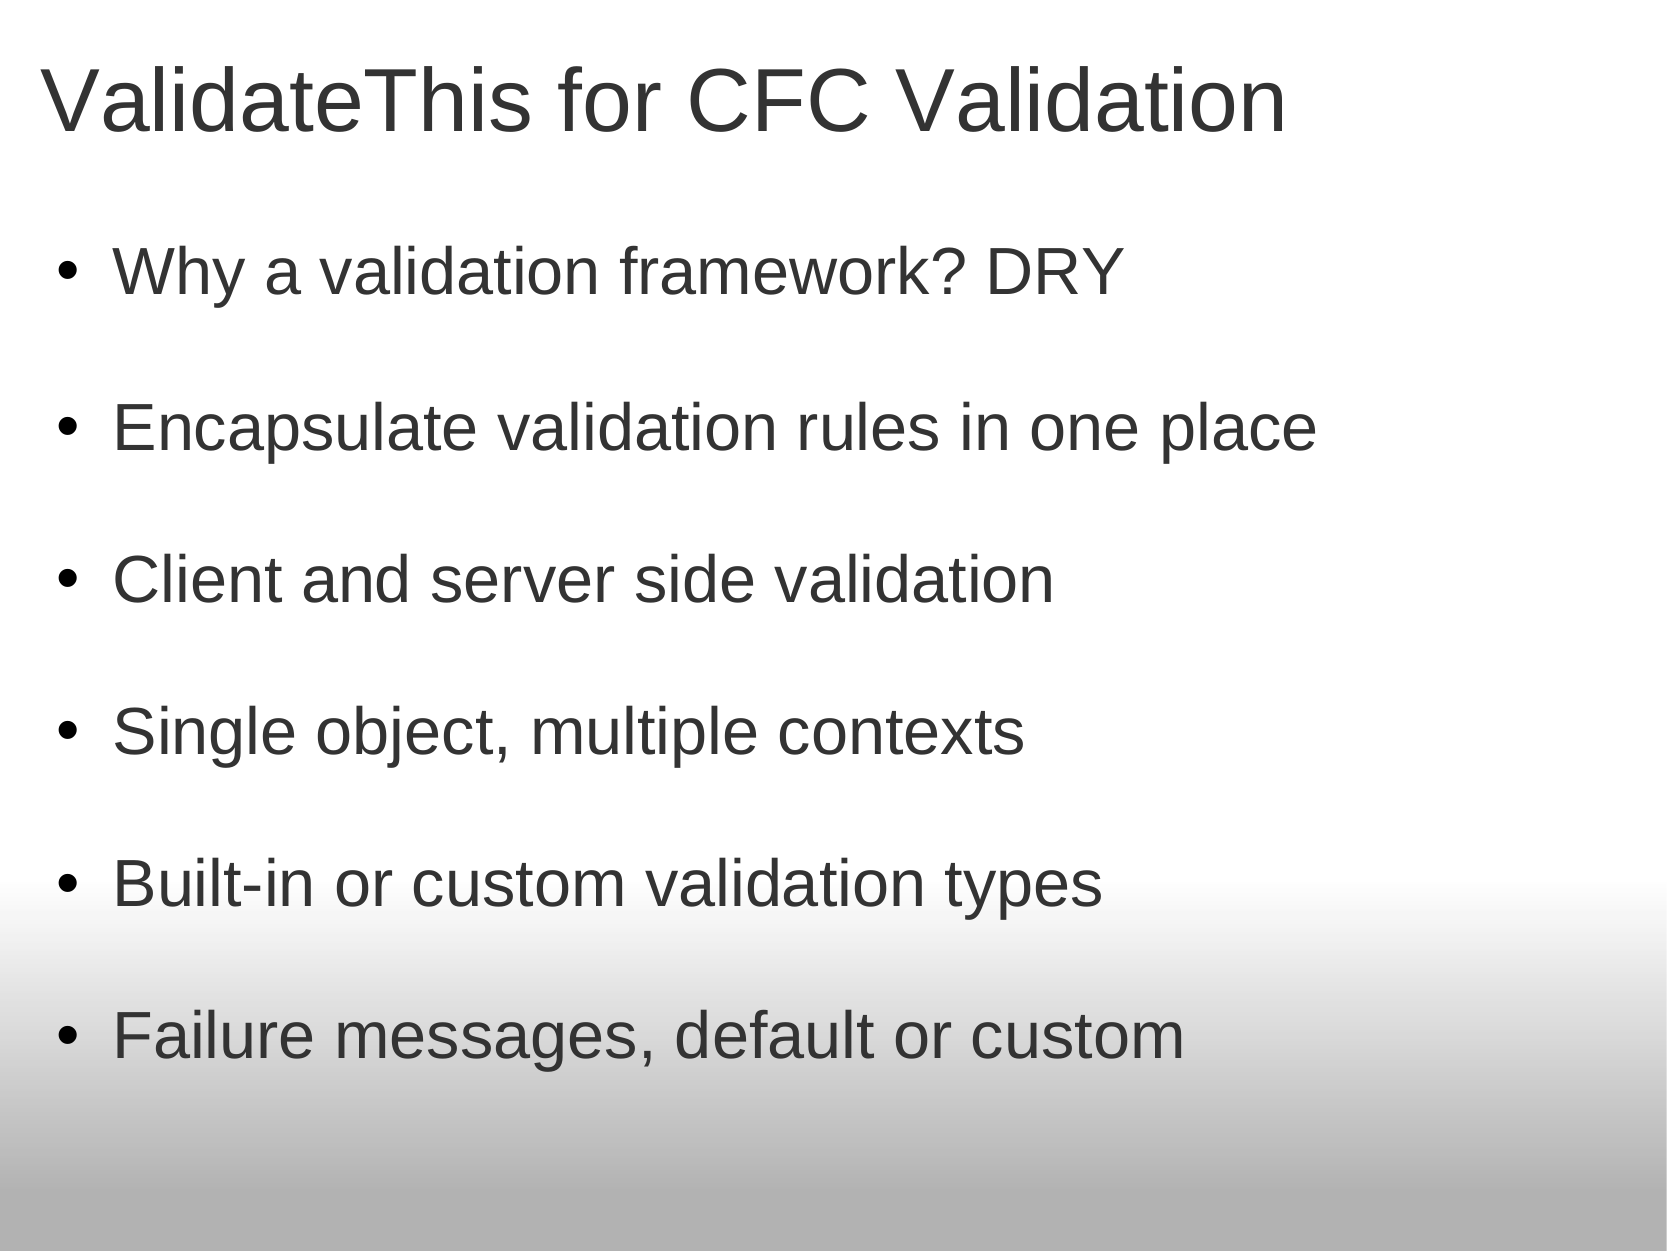

# ValidateThis for CFC Validation
Why a validation framework? DRY
Encapsulate validation rules in one place
Client and server side validation
Single object, multiple contexts
Built-in or custom validation types
Failure messages, default or custom